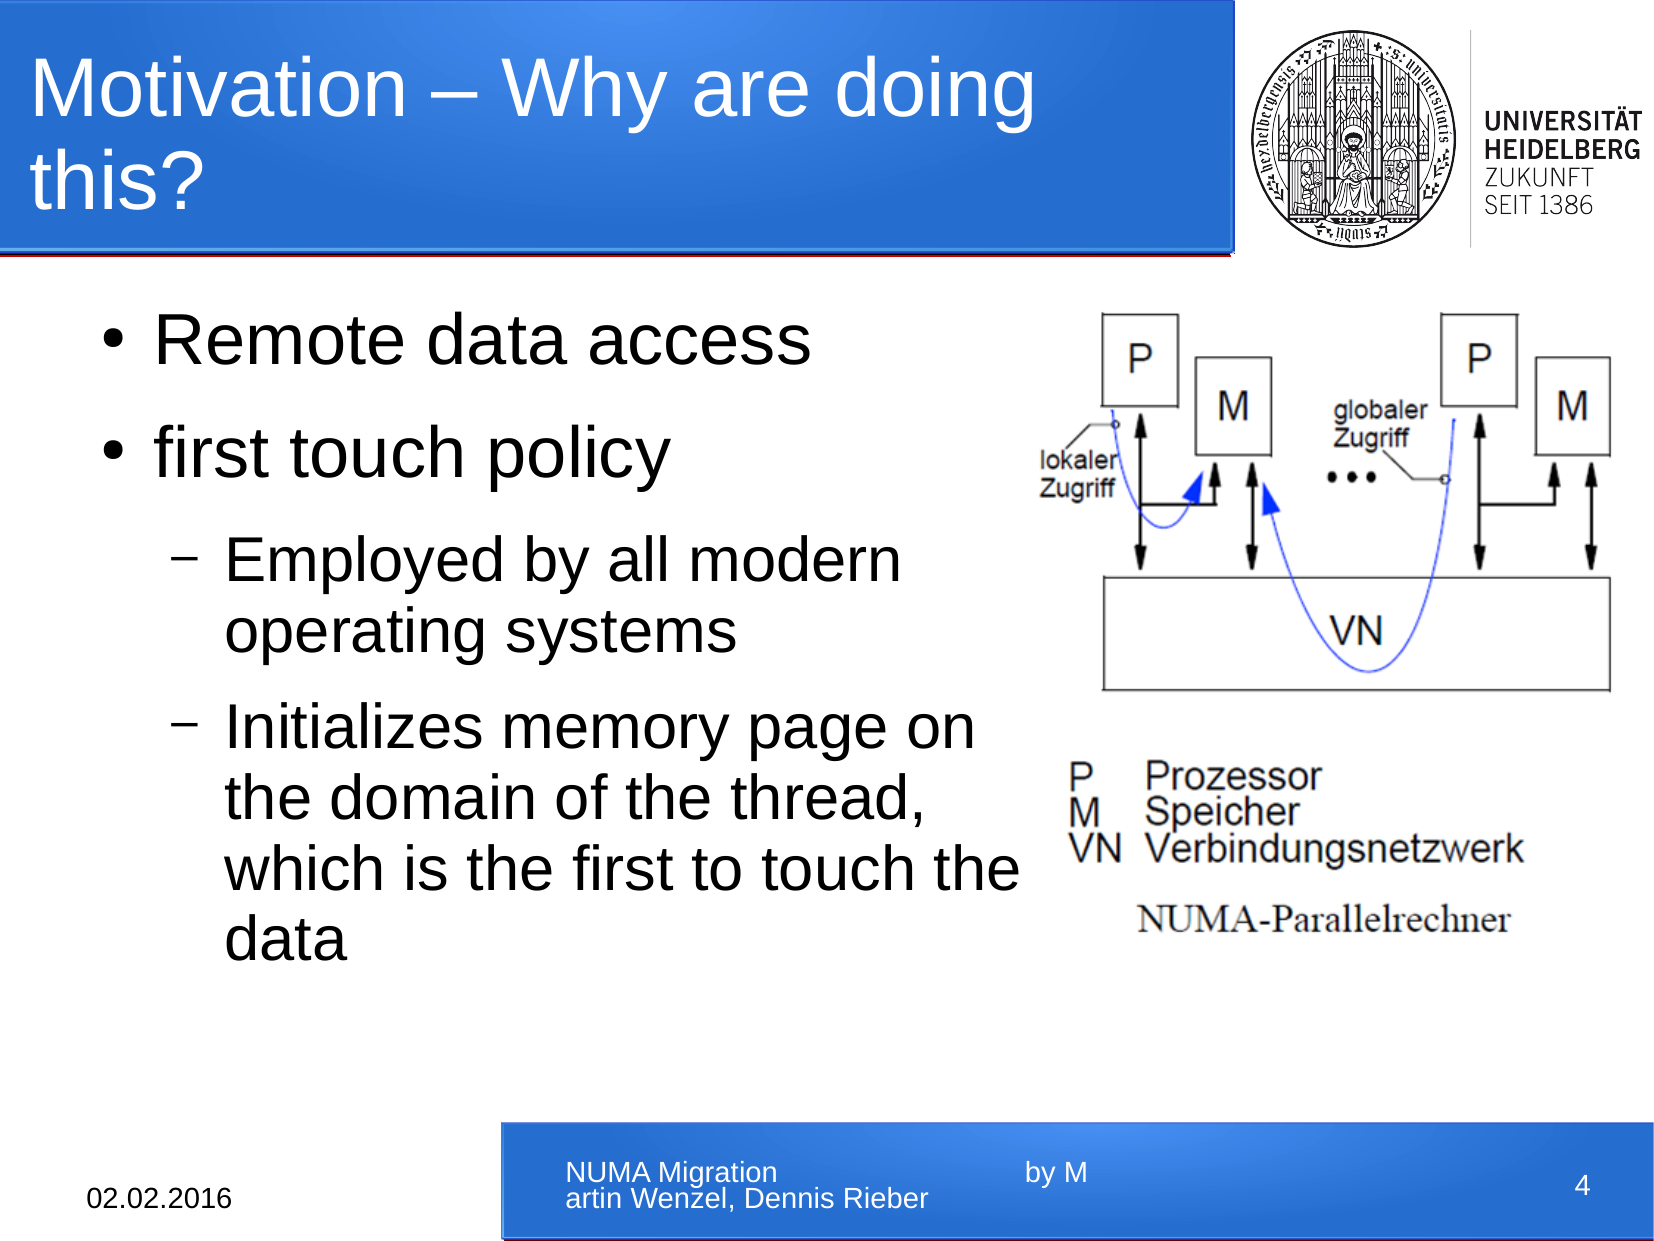

# Motivation – Why are doing this?
Remote data access
first touch policy
Employed by all modern operating systems
Initializes memory page on the domain of the thread, which is the first to touch the data
NUMA Migration by Martin Wenzel, Dennis Rieber
4
02.02.2016